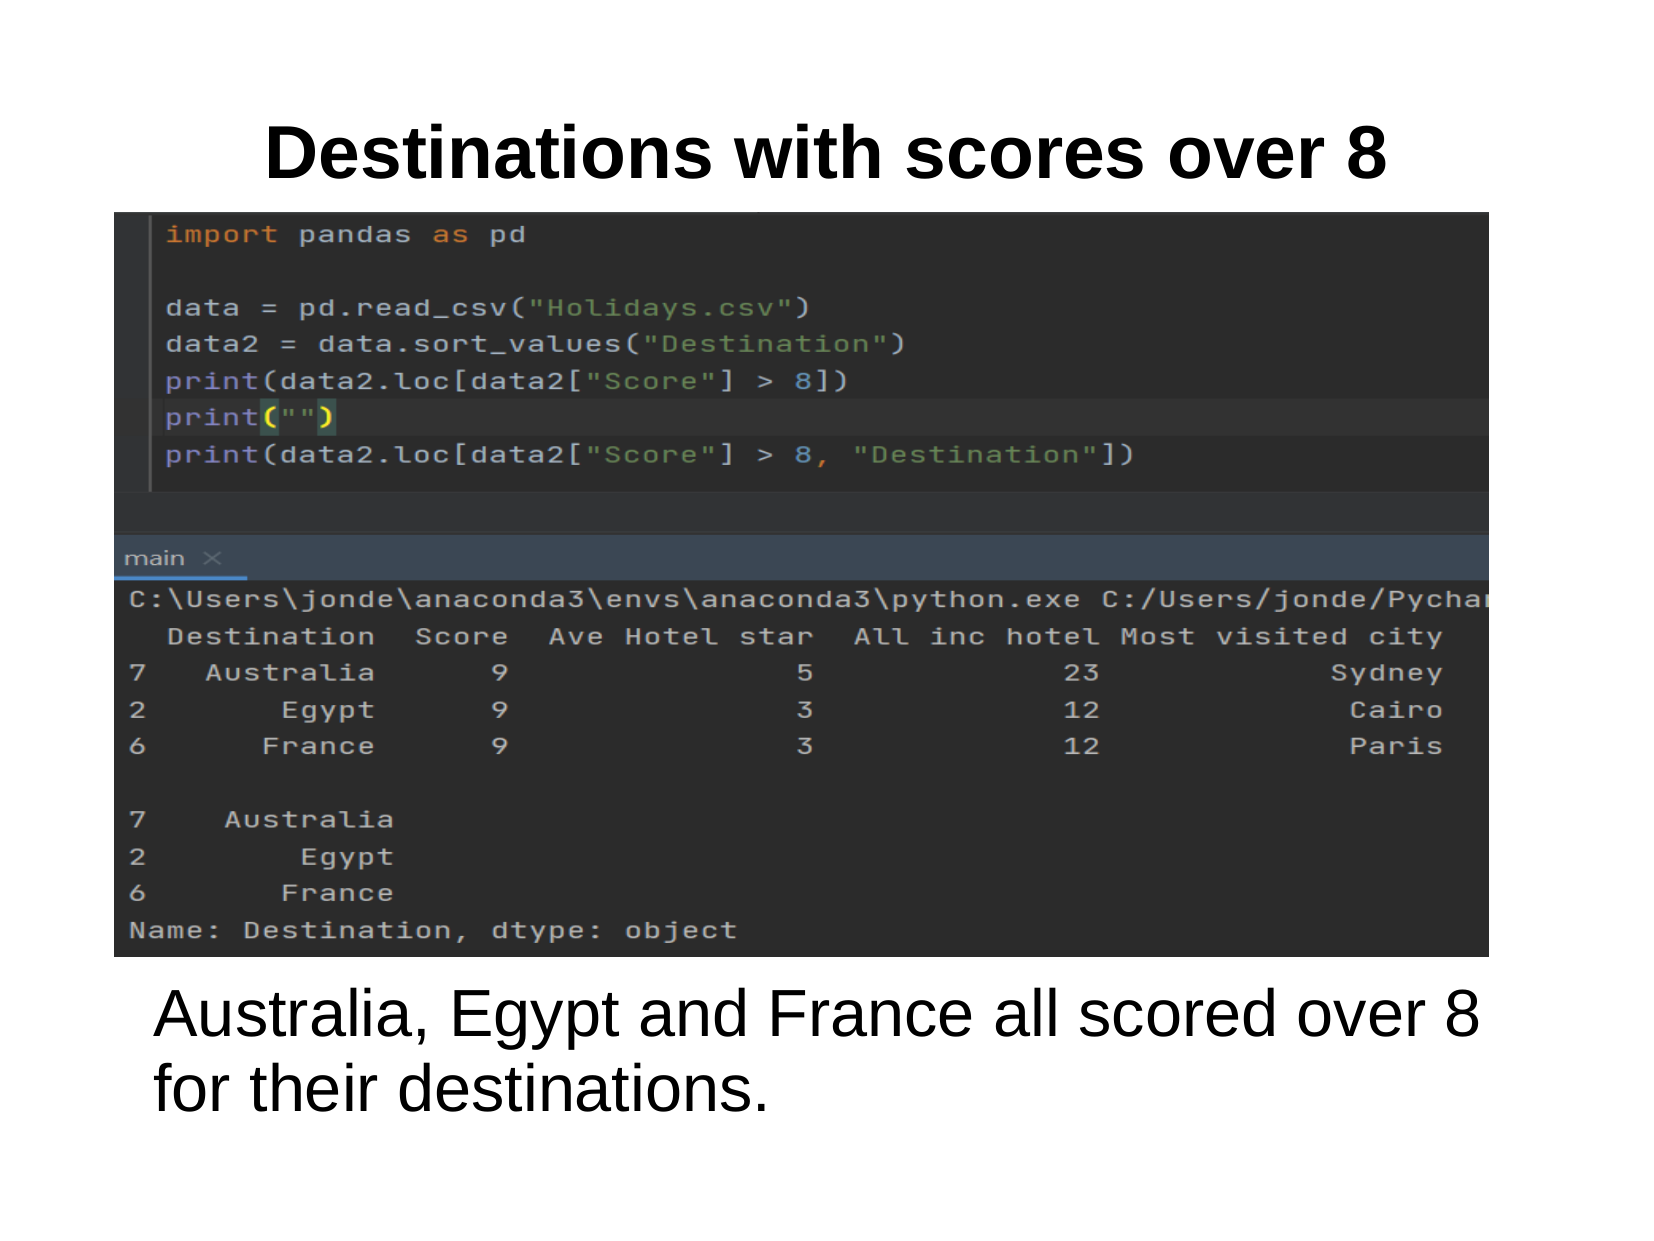

# Destinations with scores over 8
Australia, Egypt and France all scored over 8 for their destinations.